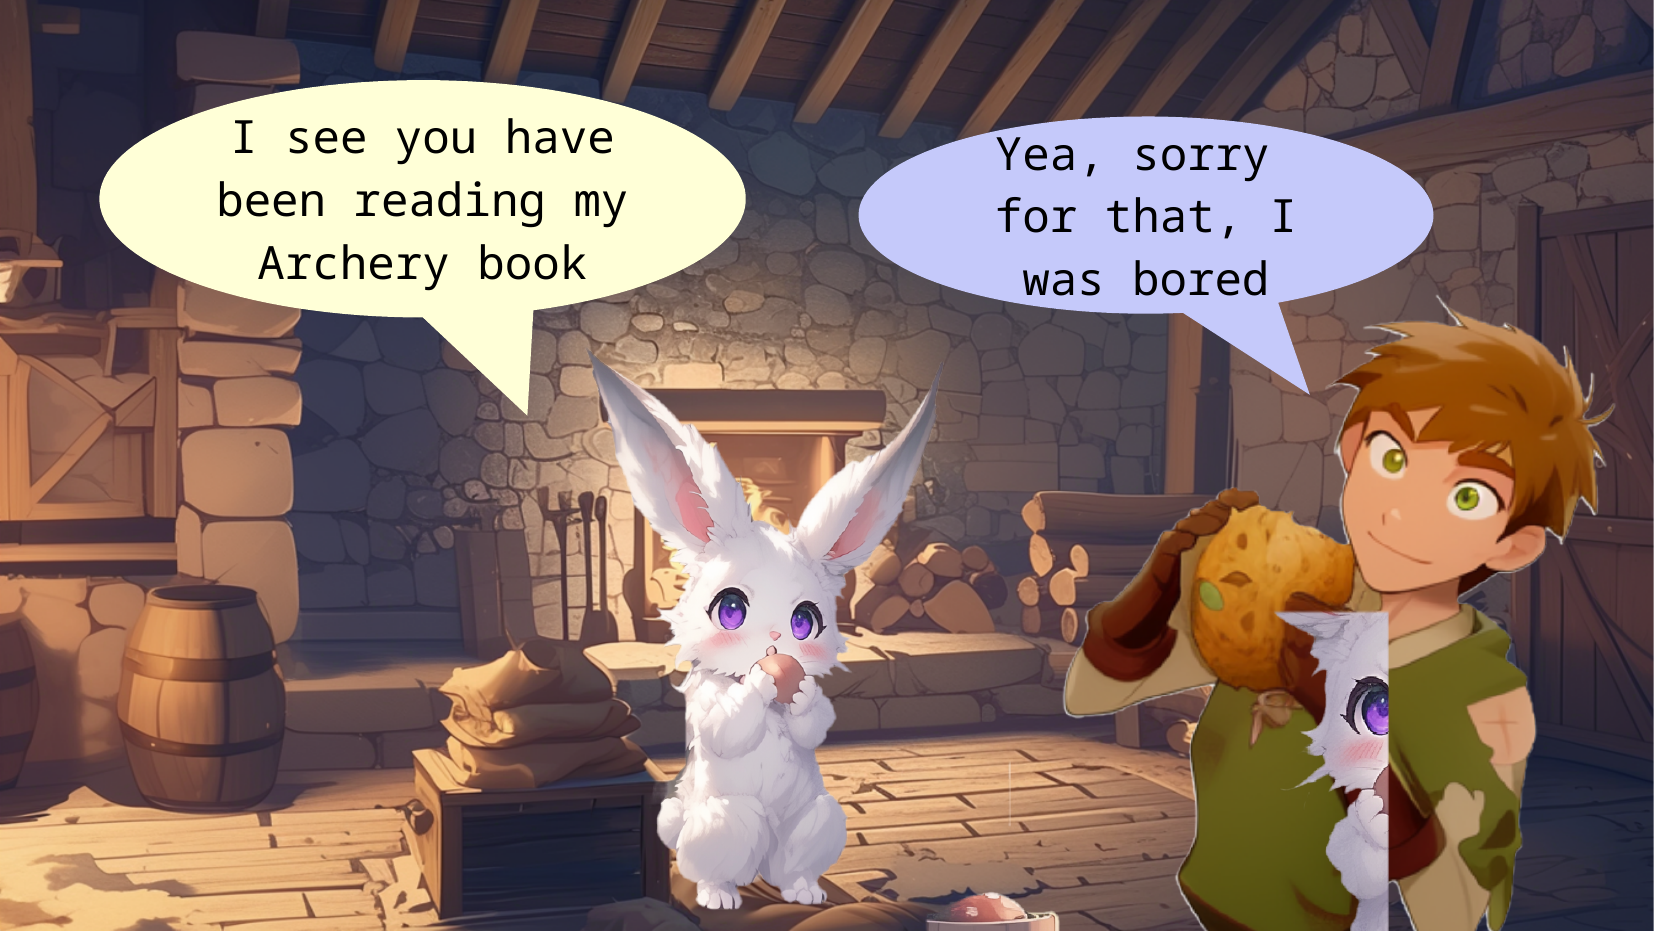

I see you have
been reading my Archery book
Yea, sorry
for that, I was bored